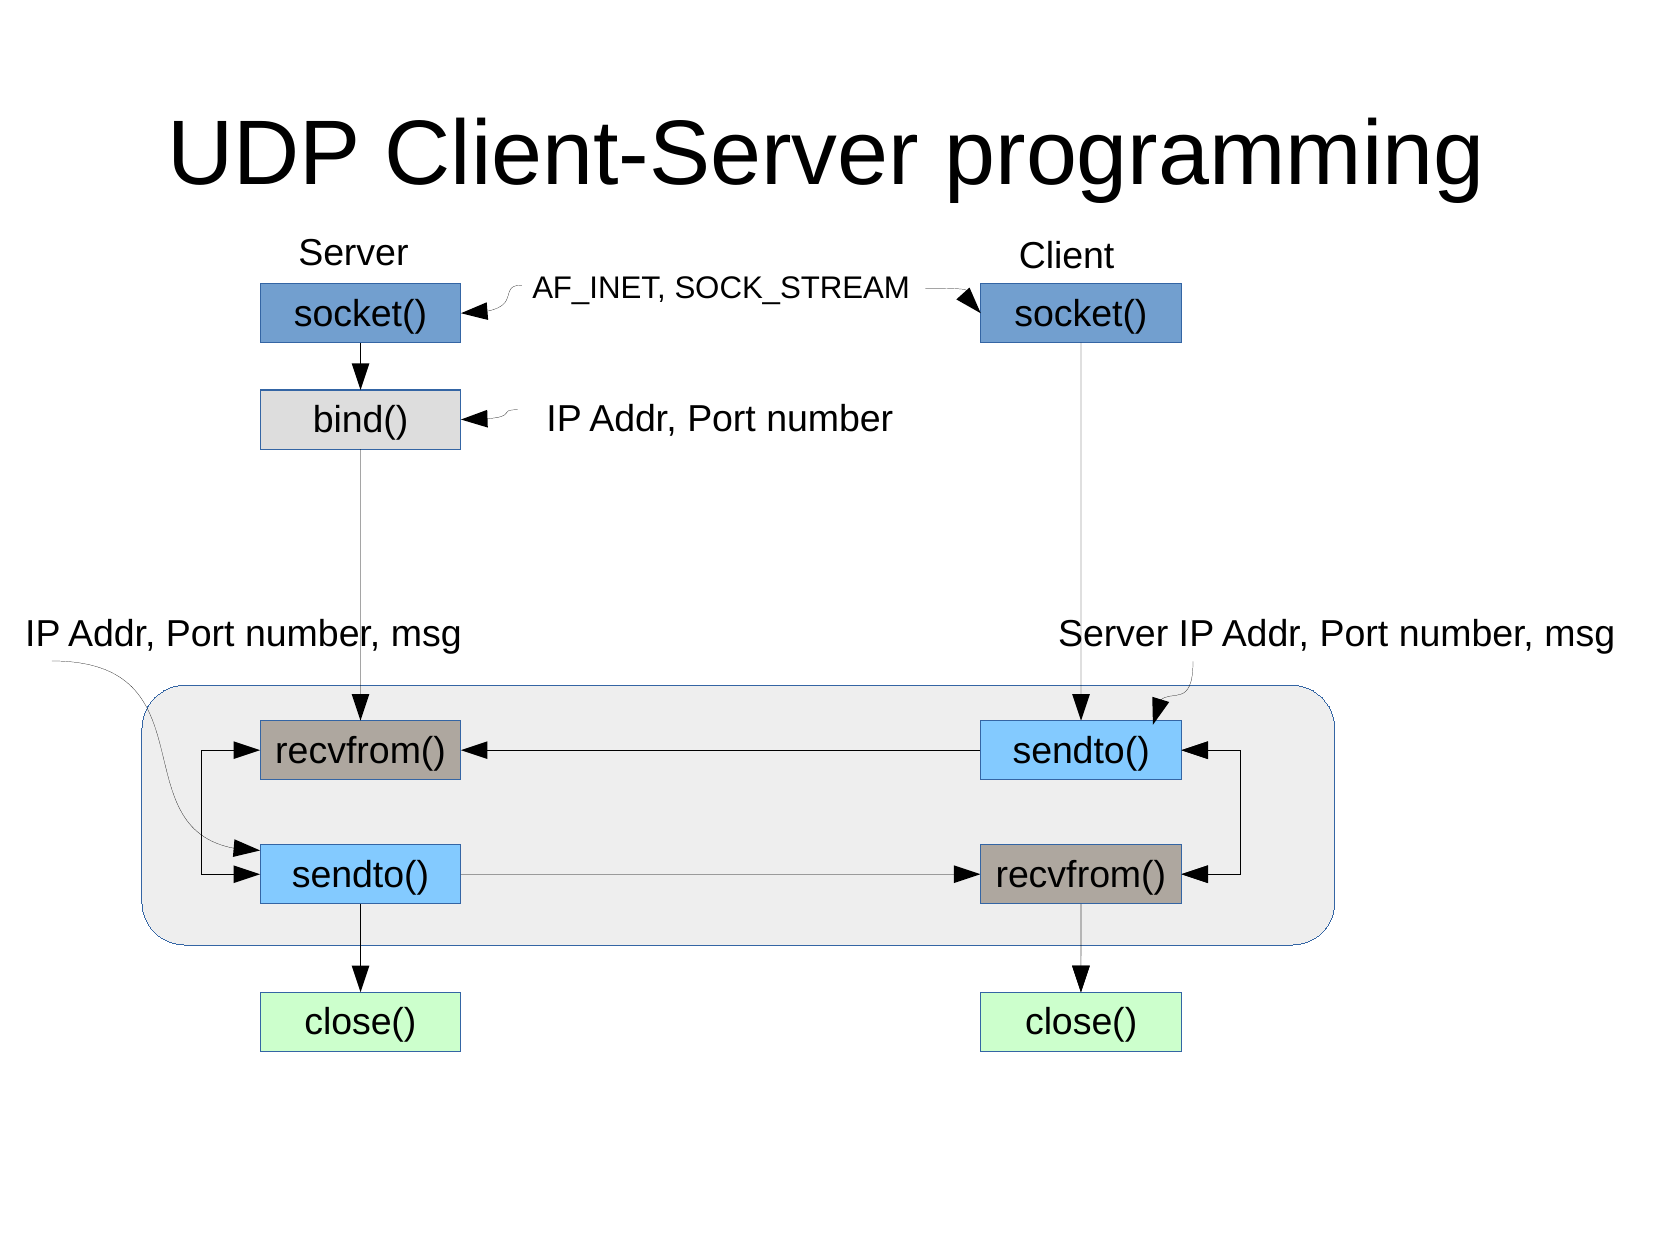

# UDP Client-Server programming
Server
Client
AF_INET, SOCK_STREAM
socket()
Socket()
socket()
IP Addr, Port number
bind()
bind()
 IP Addr, Port number, msg
Server IP Addr, Port number, msg
recvfrom()
send()
sendto()
send()
recv()
sendto()
recvfrom()
close()
close()
close()